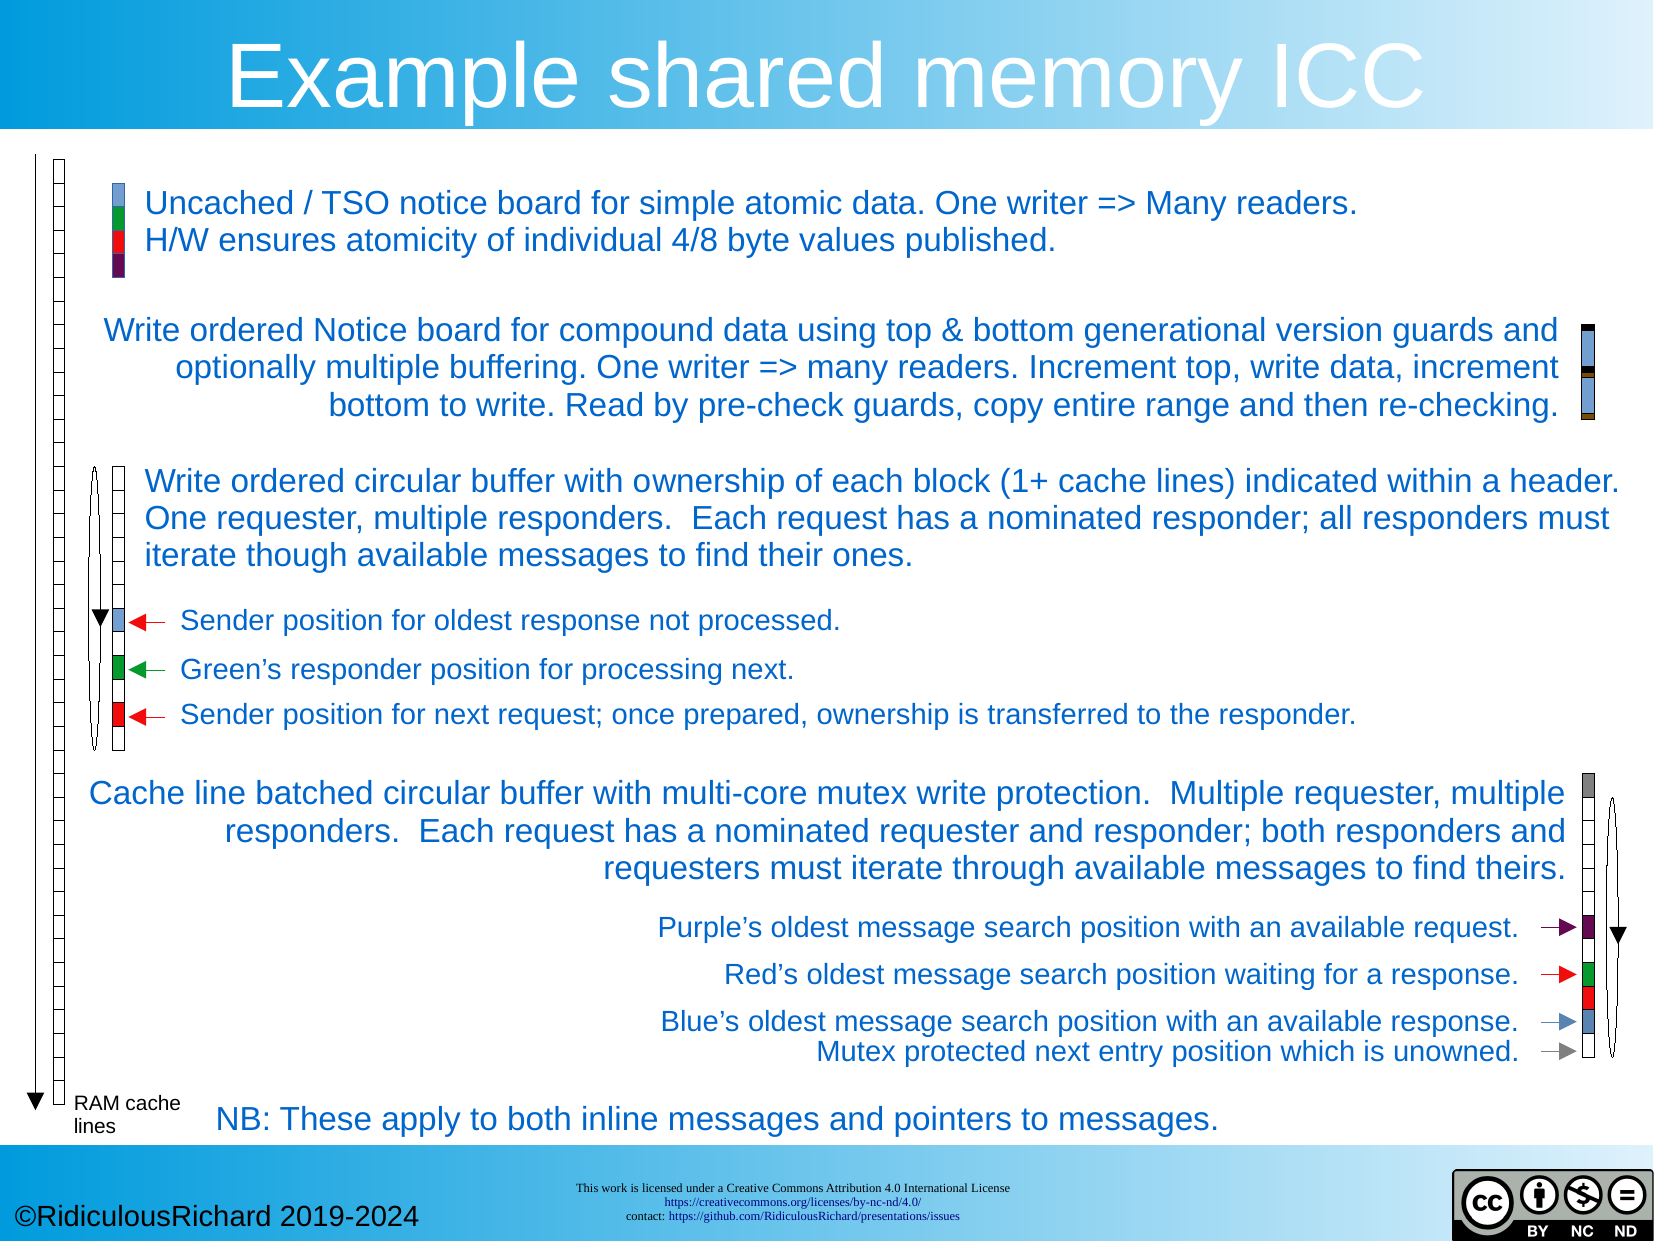

# Example shared memory ICC
RAM cache lines
Uncached / TSO notice board for simple atomic data. One writer => Many readers.
H/W ensures atomicity of individual 4/8 byte values published.
Write ordered Notice board for compound data using top & bottom generational version guards and optionally multiple buffering. One writer => many readers. Increment top, write data, increment bottom to write. Read by pre-check guards, copy entire range and then re-checking.
Write ordered circular buffer with ownership of each block (1+ cache lines) indicated within a header. One requester, multiple responders. Each request has a nominated responder; all responders must iterate though available messages to find their ones.
Sender position for oldest response not processed.
Green’s responder position for processing next.
Sender position for next request; once prepared, ownership is transferred to the responder.
Cache line batched circular buffer with multi-core mutex write protection. Multiple requester, multiple responders. Each request has a nominated requester and responder; both responders and requesters must iterate through available messages to find theirs.
Purple’s oldest message search position with an available request.
Red’s oldest message search position waiting for a response.
Blue’s oldest message search position with an available response.
Mutex protected next entry position which is unowned.
NB: These apply to both inline messages and pointers to messages.